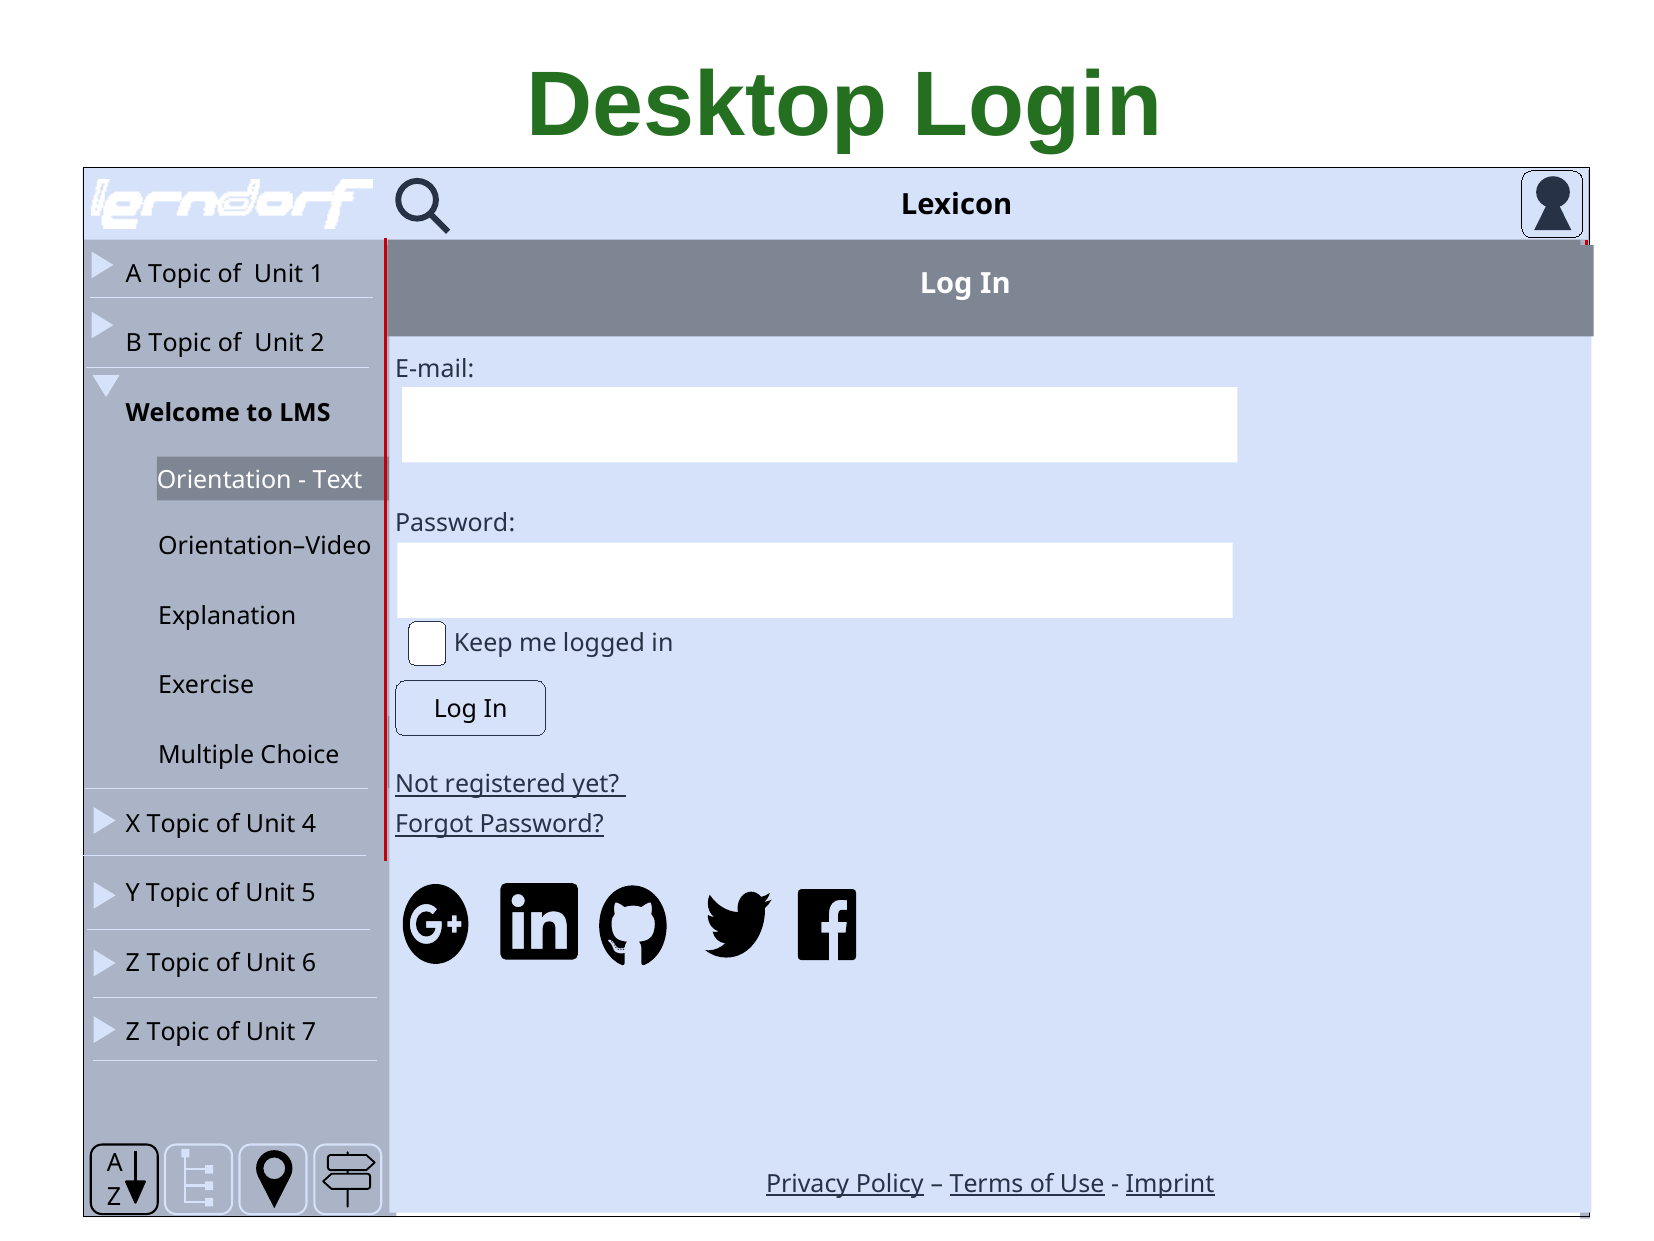

# Desktop Login
A Topic of Unit 1
B Topic of Unit 2
Welcome to LMS
	Orientation–Video
	Explanation
	Exercise
	Multiple Choice
X Topic of Unit 4
Y Topic of Unit 5
Z Topic of Unit 6
Z Topic of Unit 7
Lexicon
Welcome to our LMS
Log In
Orientation - Text
E-mail:
Password:
 Keep me logged in
Not registered yet?
Forgot Password?
Privacy Policy – Terms of Use - Imprint
Lorem ipsum dolor sit amet, consectetur adipisici elit, sed eiusmod tempor incidunt ut labore et dolore magna aliqua. Ut enim ad minim veniam, quis nostrud exercitation ullamco laboris nisi ut aliquid ex ea commodi consequat. Quis aute iure reprehenderit in voluptate velit esse cillum dolore eu fugiat nulla pariatur. Excepteur sint obcaecat cupiditat non proident, sunt in culpa qui officia deserunt mollit anim id est laborum.
Lorem ipsum dolor sit amet, consectetur adipisici elit, sed eiusmod tempor incidunt ut
Orientation - Text
Log In
Welcome to our LMS
Orientation - Video
A
Z